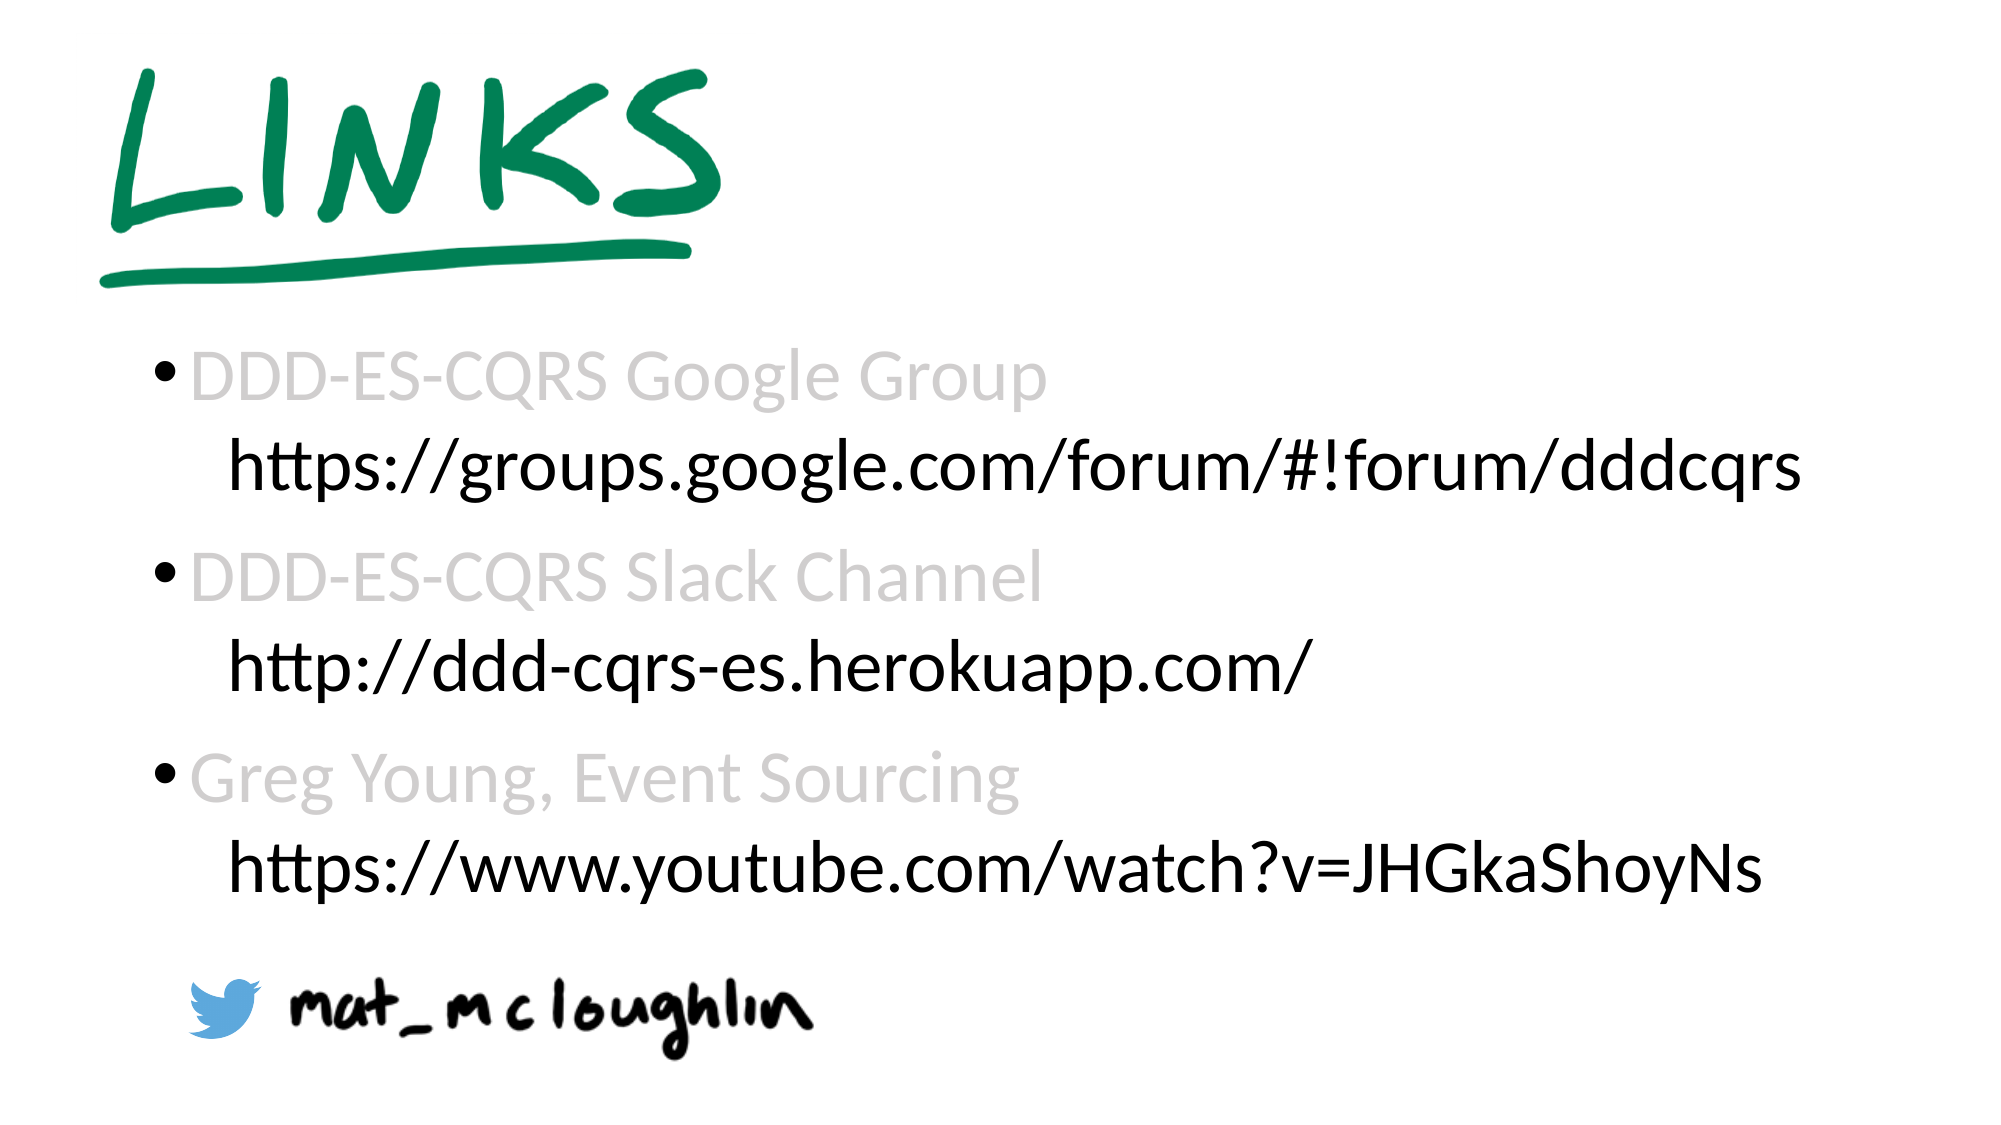

# Wrap it up
DDD-ES-CQRS Google Group https://groups.google.com/forum/#!forum/dddcqrs
DDD-ES-CQRS Slack Channel
http://ddd-cqrs-es.herokuapp.com/
Greg Young, Event Sourcing
https://www.youtube.com/watch?v=JHGkaShoyNs